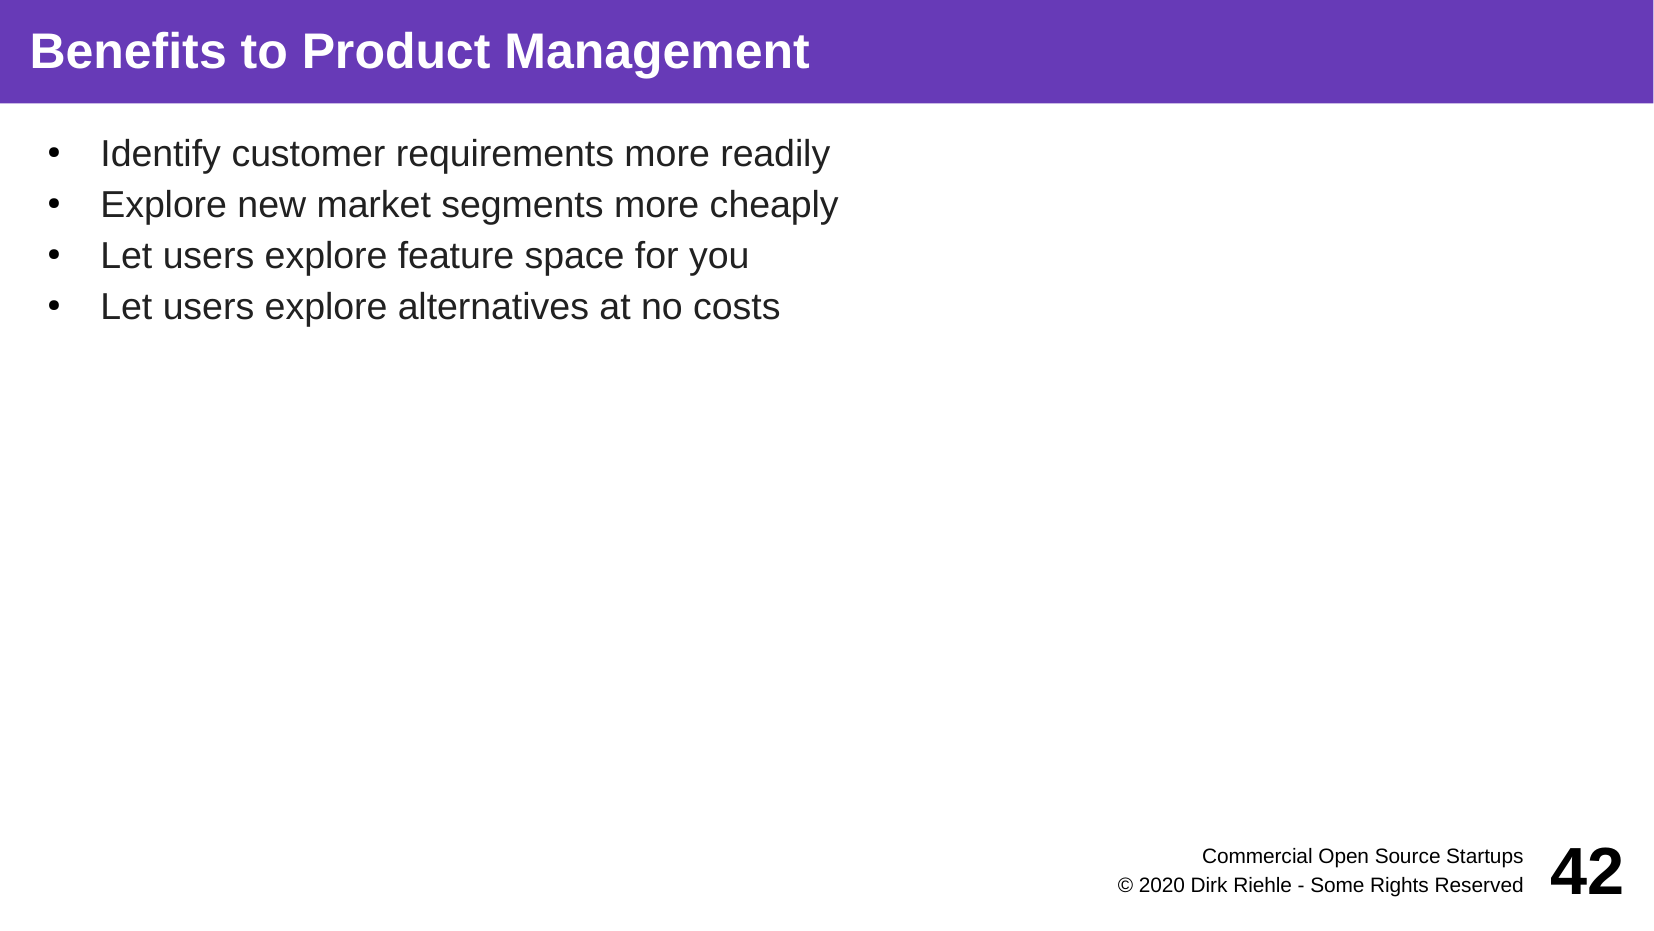

# Benefits to Product Management
Identify customer requirements more readily
Explore new market segments more cheaply
Let users explore feature space for you
Let users explore alternatives at no costs
Commercial Open Source Startups
42
© 2020 Dirk Riehle - Some Rights Reserved